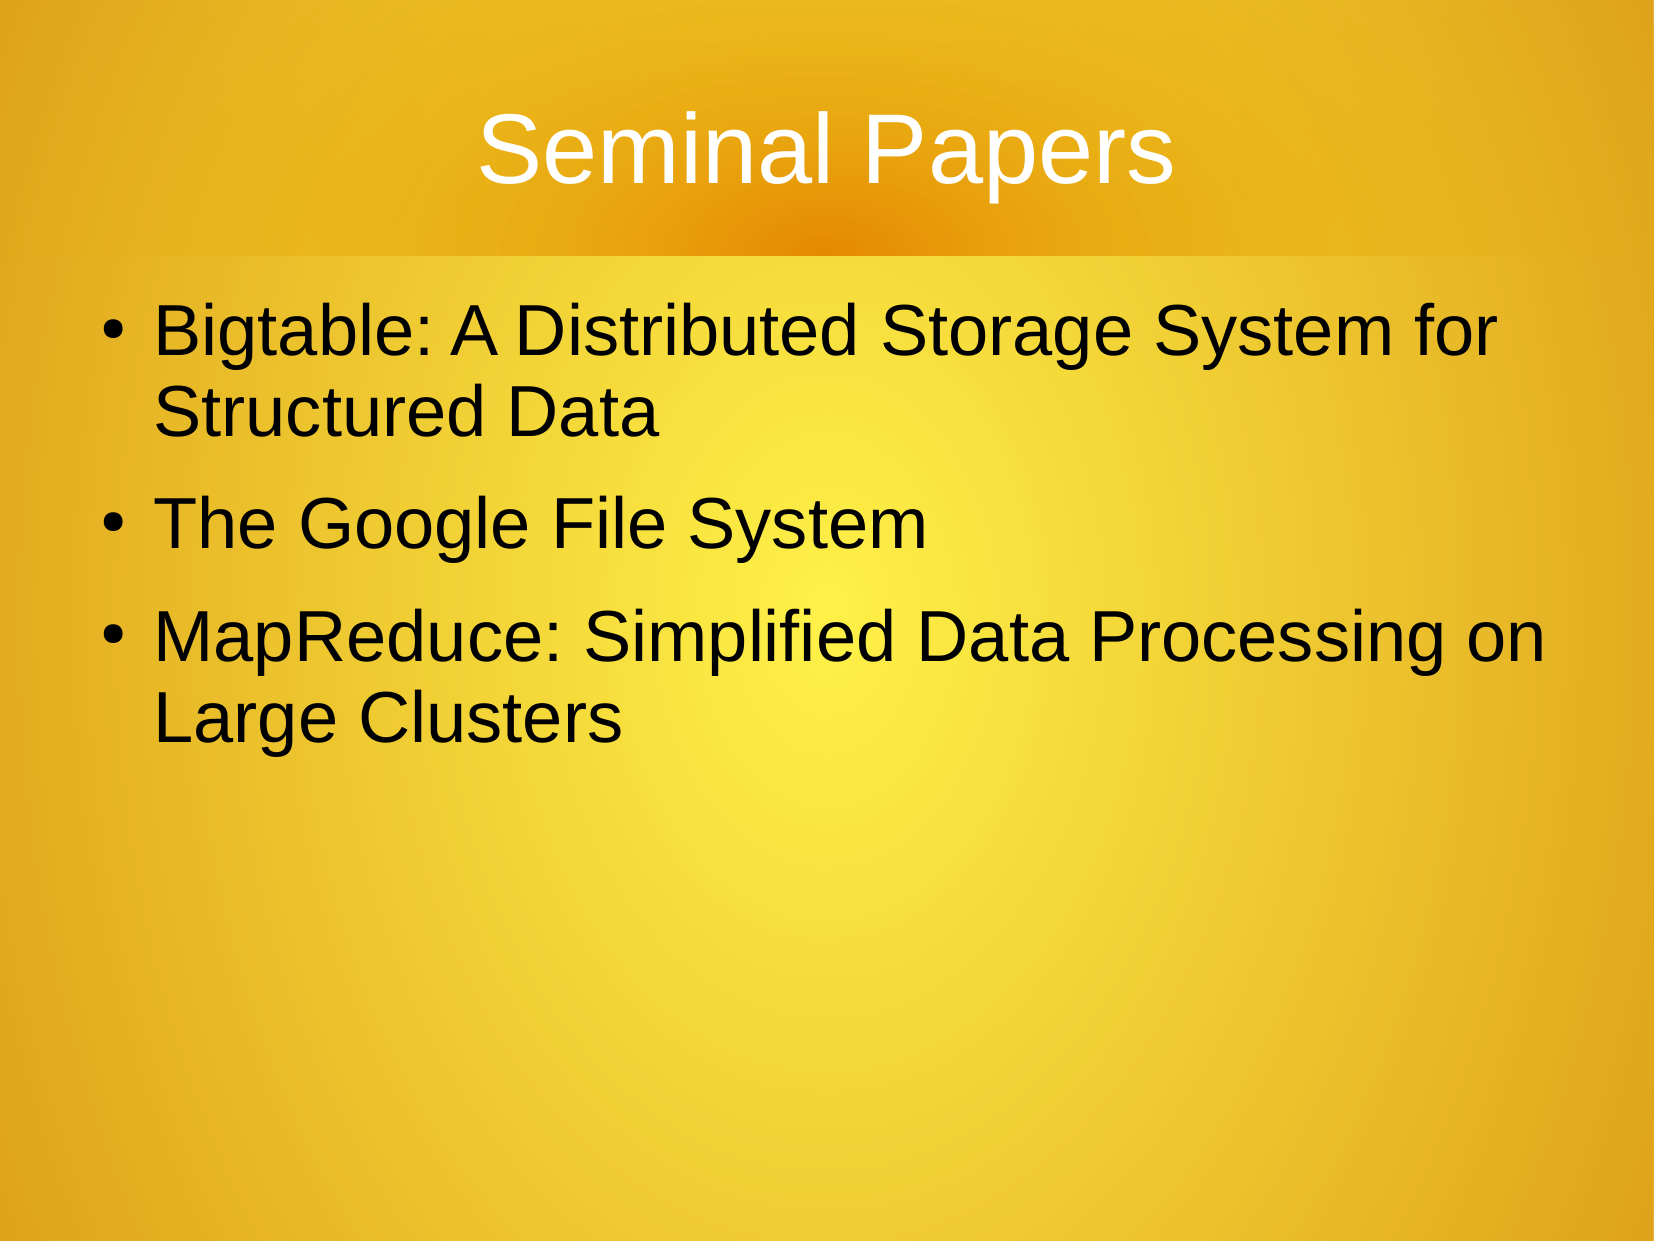

# Seminal Papers
Bigtable: A Distributed Storage System for Structured Data
The Google File System
MapReduce: Simpliﬁed Data Processing on Large Clusters